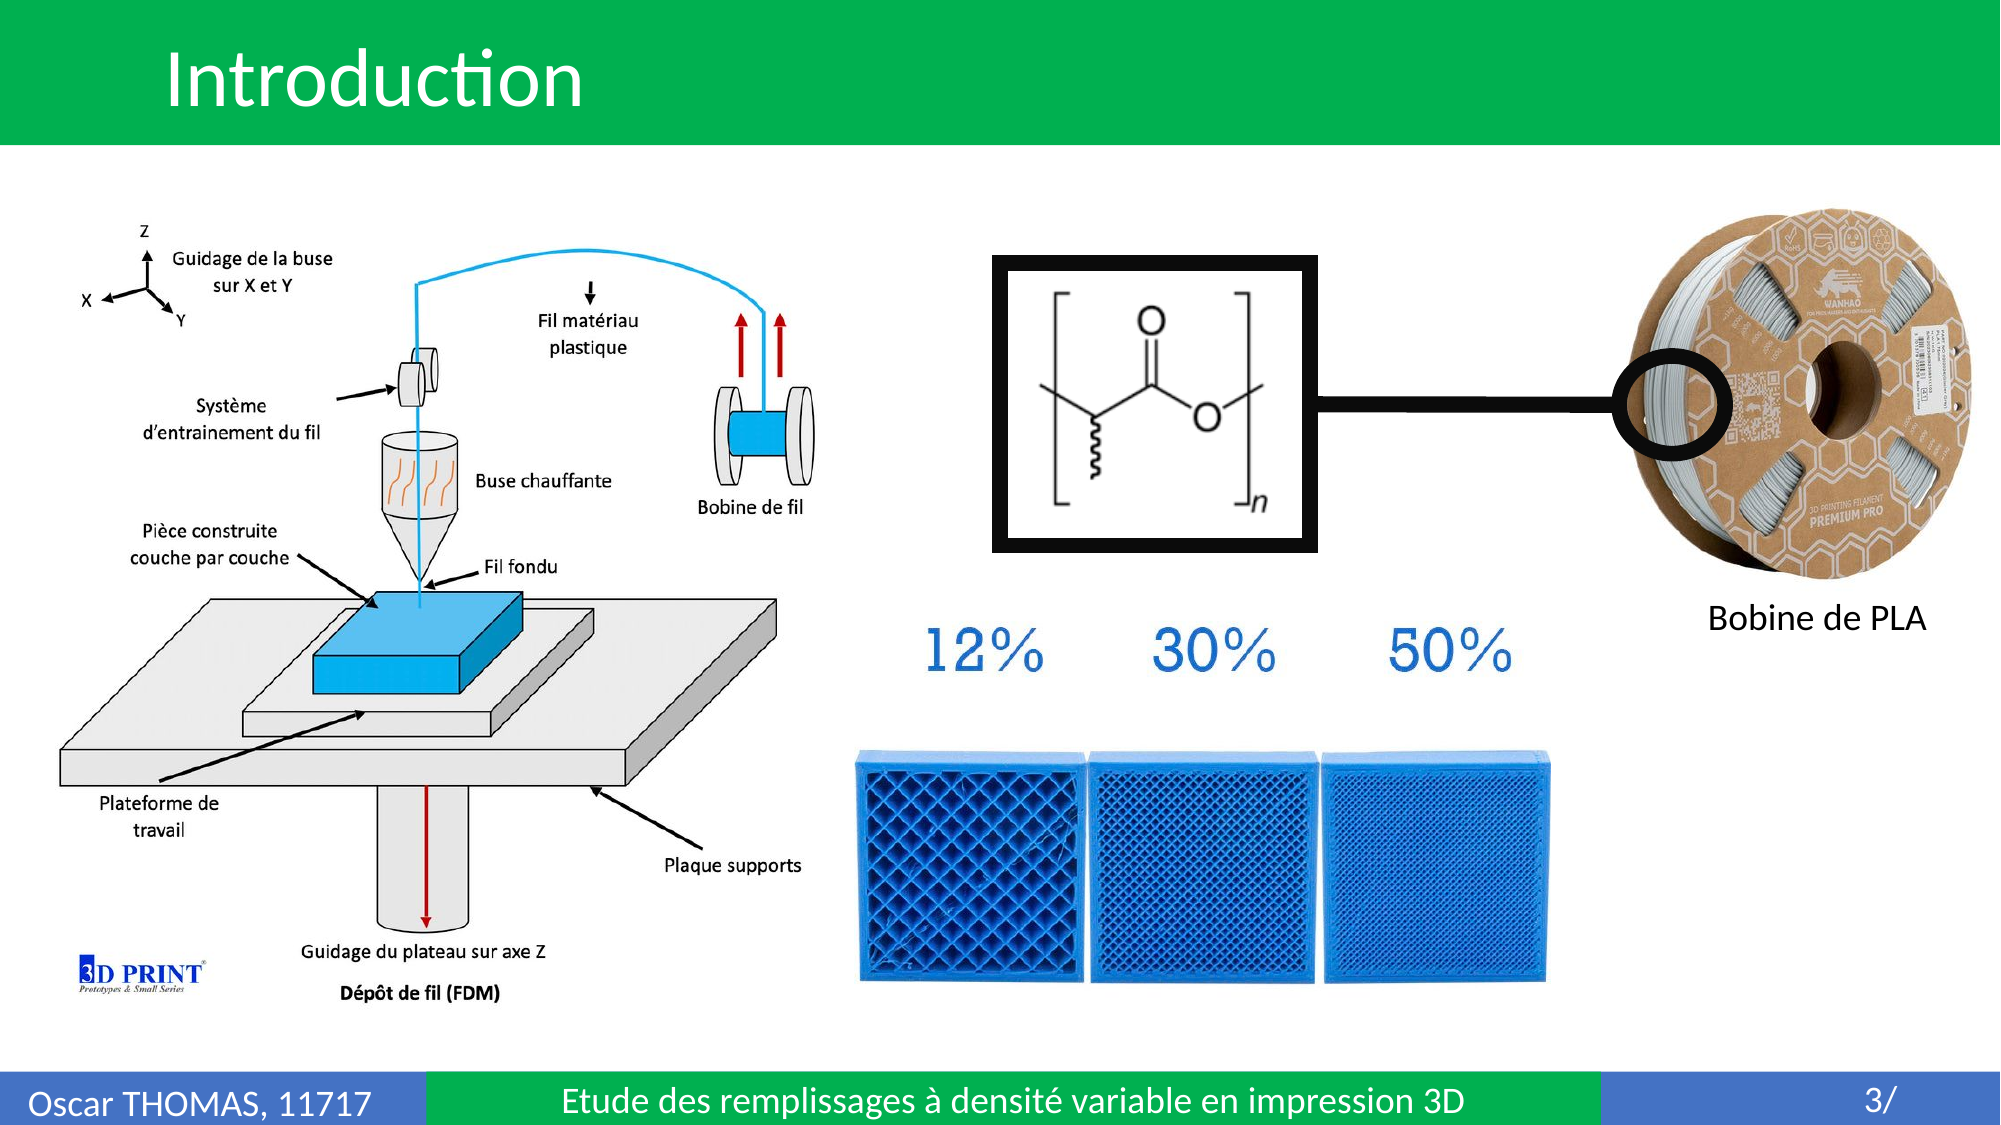

Introduction
Bobine de PLA
3/
Oscar THOMAS, 11717
Etude des remplissages à densité variable en impression 3D